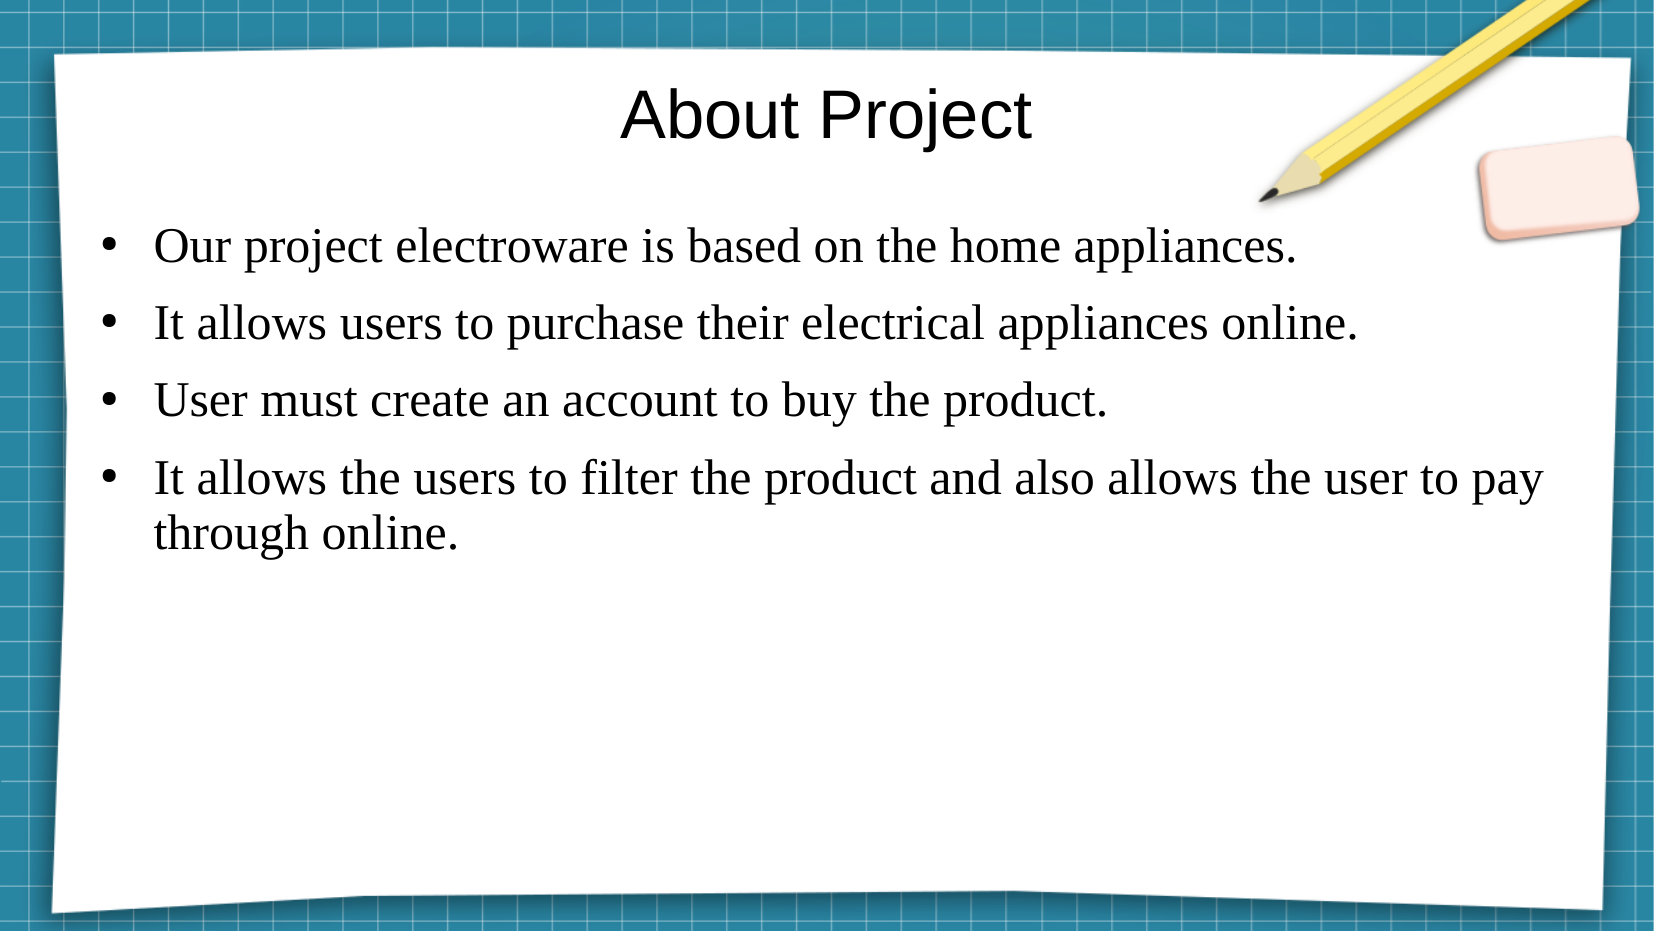

# About Project
Our project electroware is based on the home appliances.
It allows users to purchase their electrical appliances online.
User must create an account to buy the product.
It allows the users to filter the product and also allows the user to pay through online.